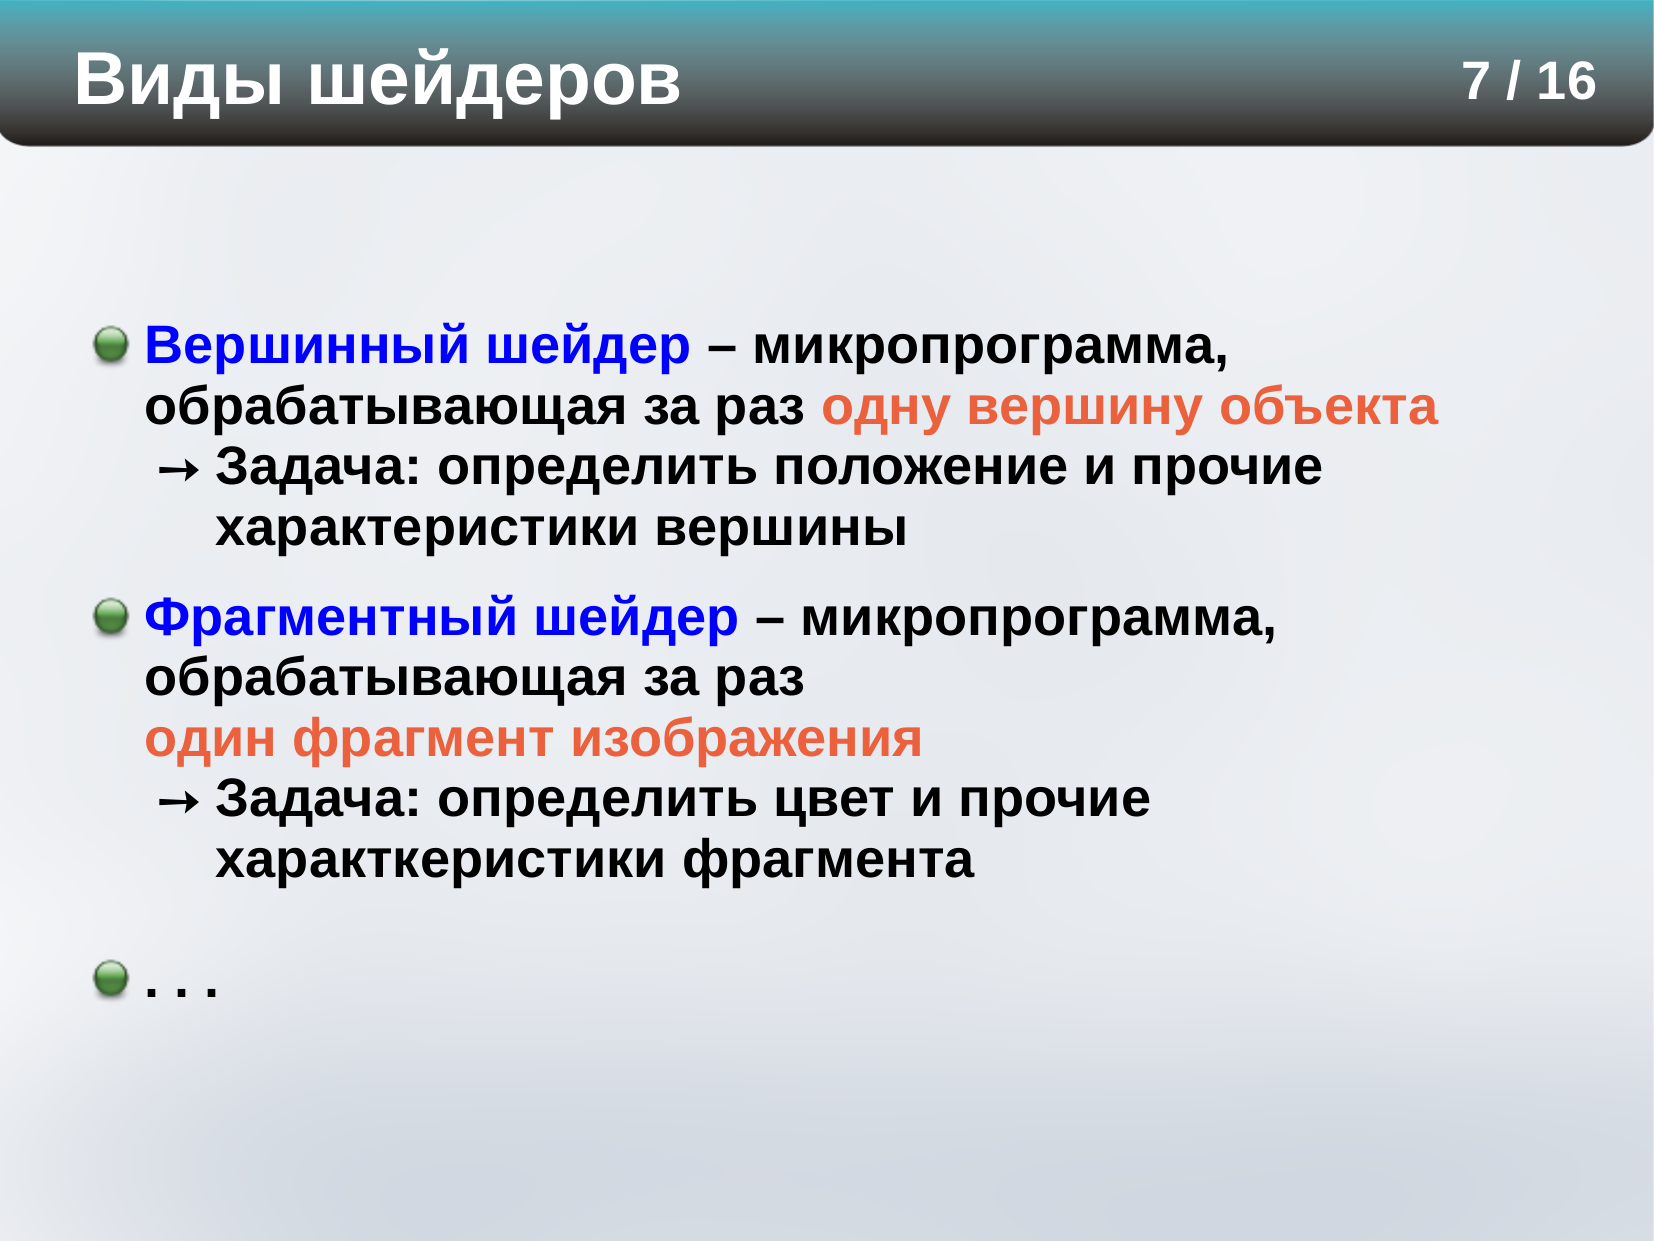

Виды шейдеров
Вершинный шейдер – микропрограмма, обрабатывающая за раз одну вершину объекта
Задача: определить положение и прочие характеристики вершины
Фрагментный шейдер – микропрограмма, обрабатывающая за раз
один фрагмент изображения
Задача: определить цвет и прочие характкеристики фрагмента
. . .